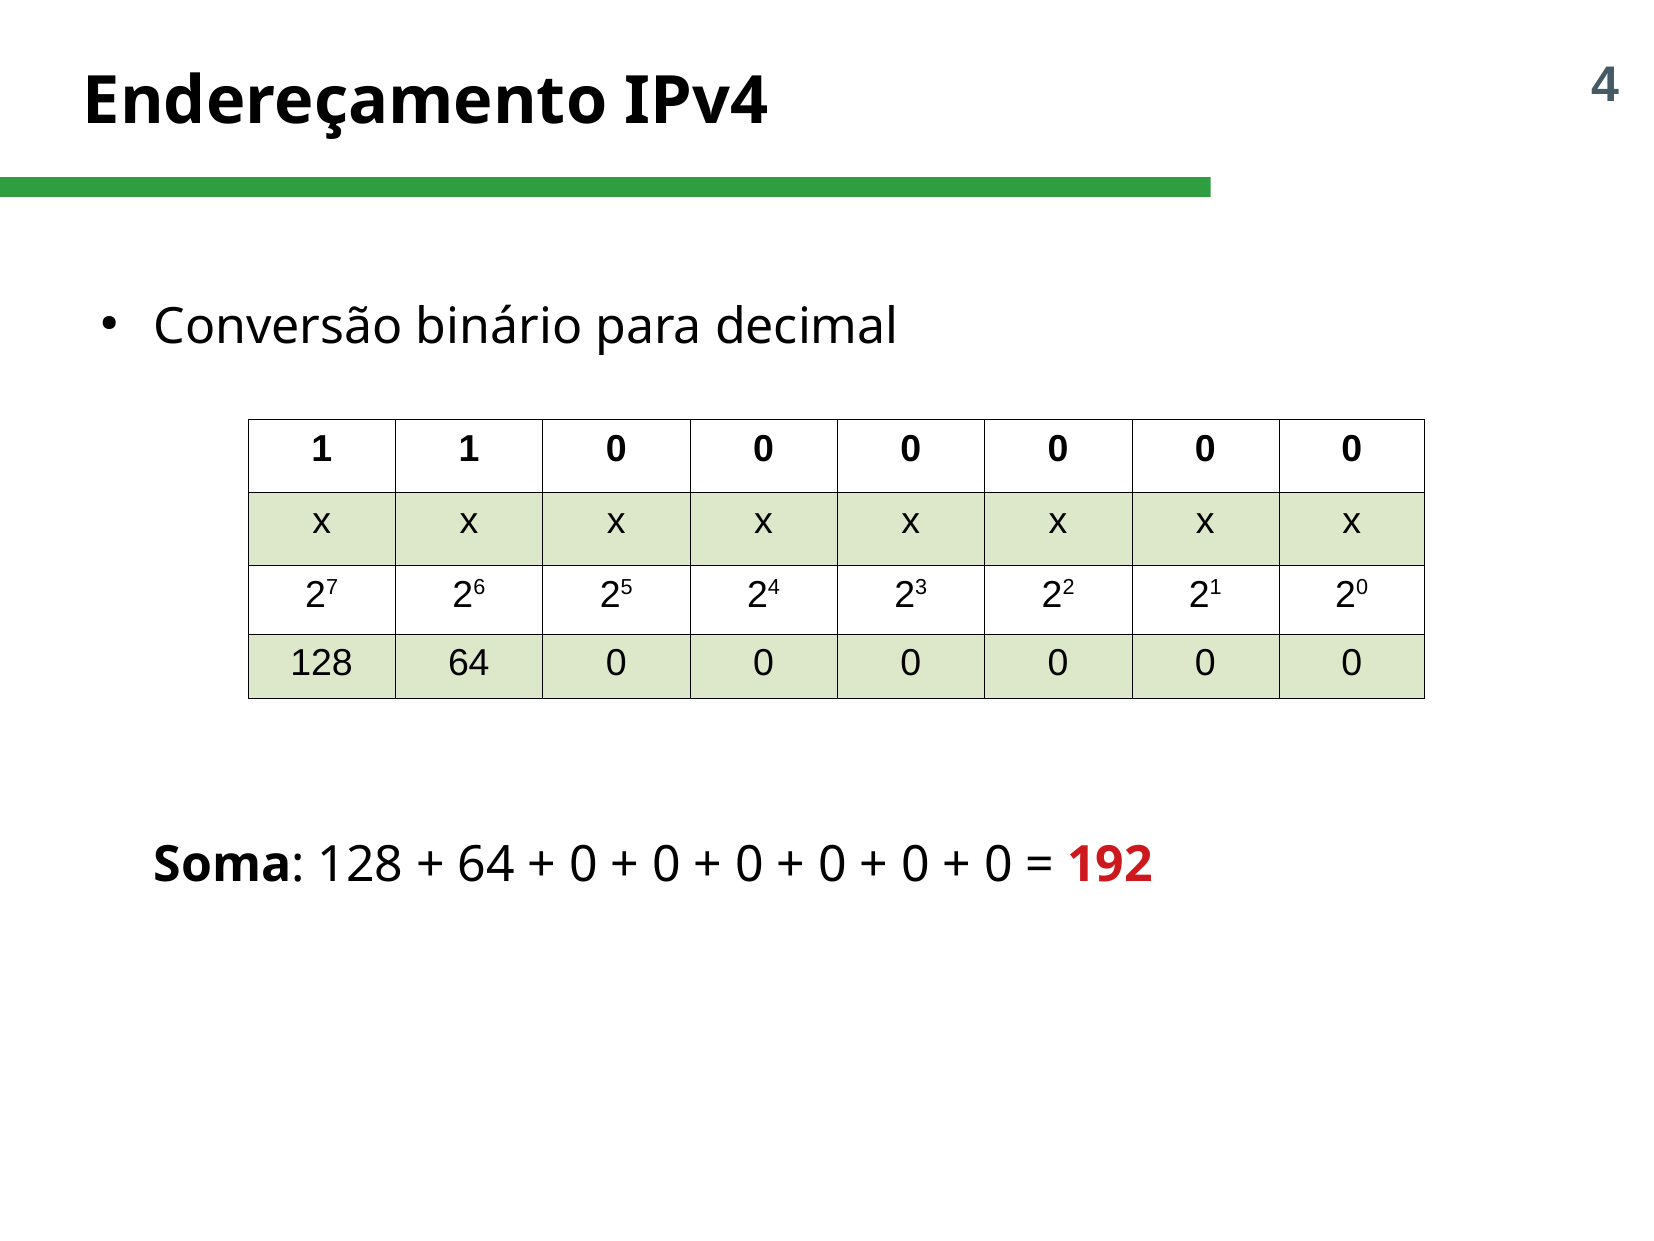

# Endereçamento IPv4
Conversão binário para decimal
Soma: 128 + 64 + 0 + 0 + 0 + 0 + 0 + 0 = 192
| 1 | 1 | 0 | 0 | 0 | 0 | 0 | 0 |
| --- | --- | --- | --- | --- | --- | --- | --- |
| x | x | x | x | x | x | x | x |
| 27 | 26 | 25 | 24 | 23 | 22 | 21 | 20 |
| 128 | 64 | 0 | 0 | 0 | 0 | 0 | 0 |